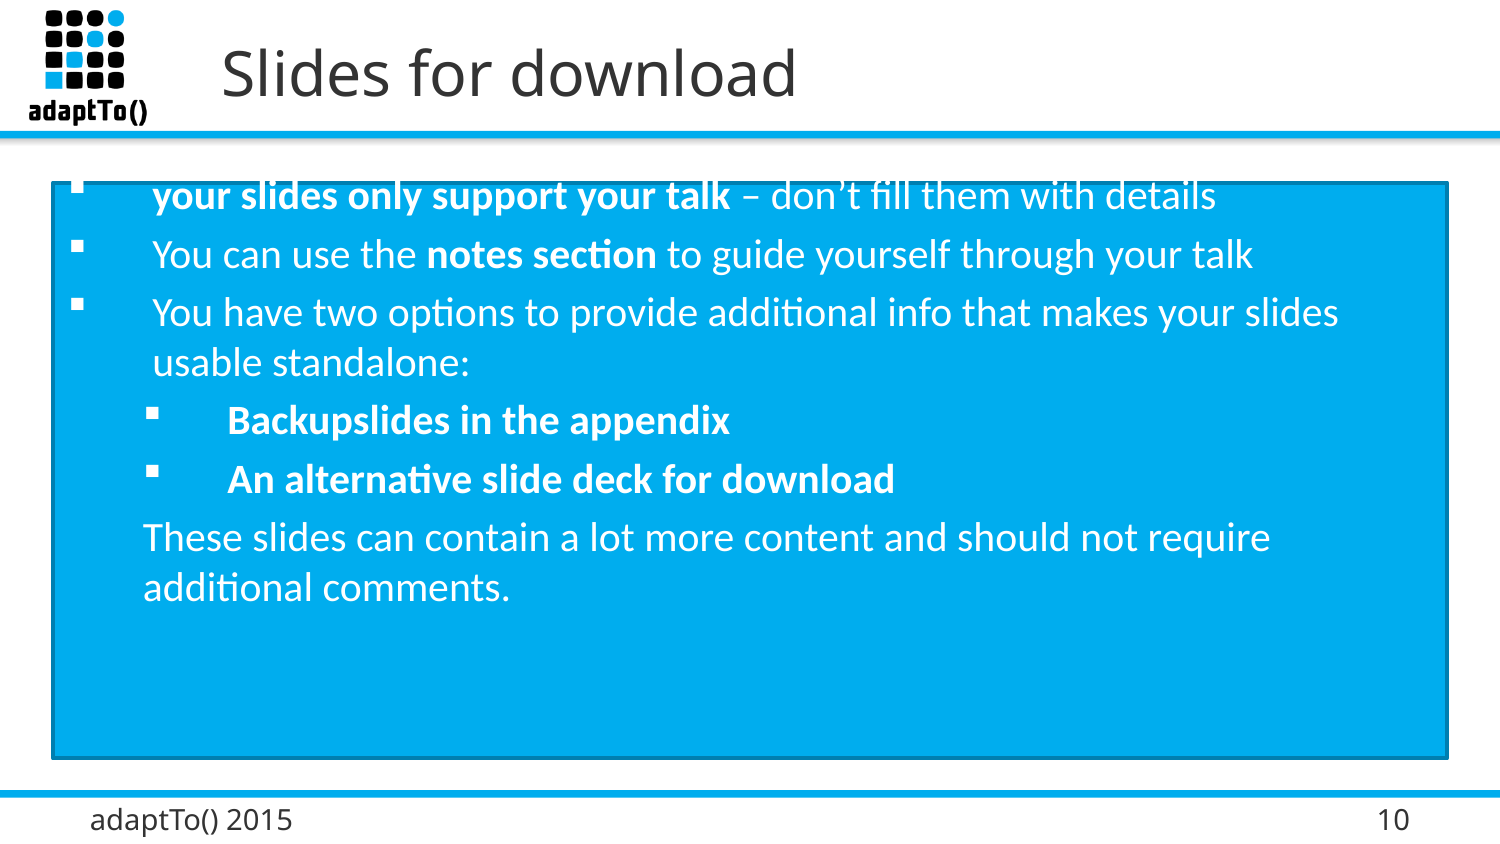

# Slides for download
your slides only support your talk – don’t fill them with details
You can use the notes section to guide yourself through your talk
You have two options to provide additional info that makes your slides usable standalone:
Backupslides in the appendix
An alternative slide deck for download
These slides can contain a lot more content and should not require additional comments.
adaptTo() 2015